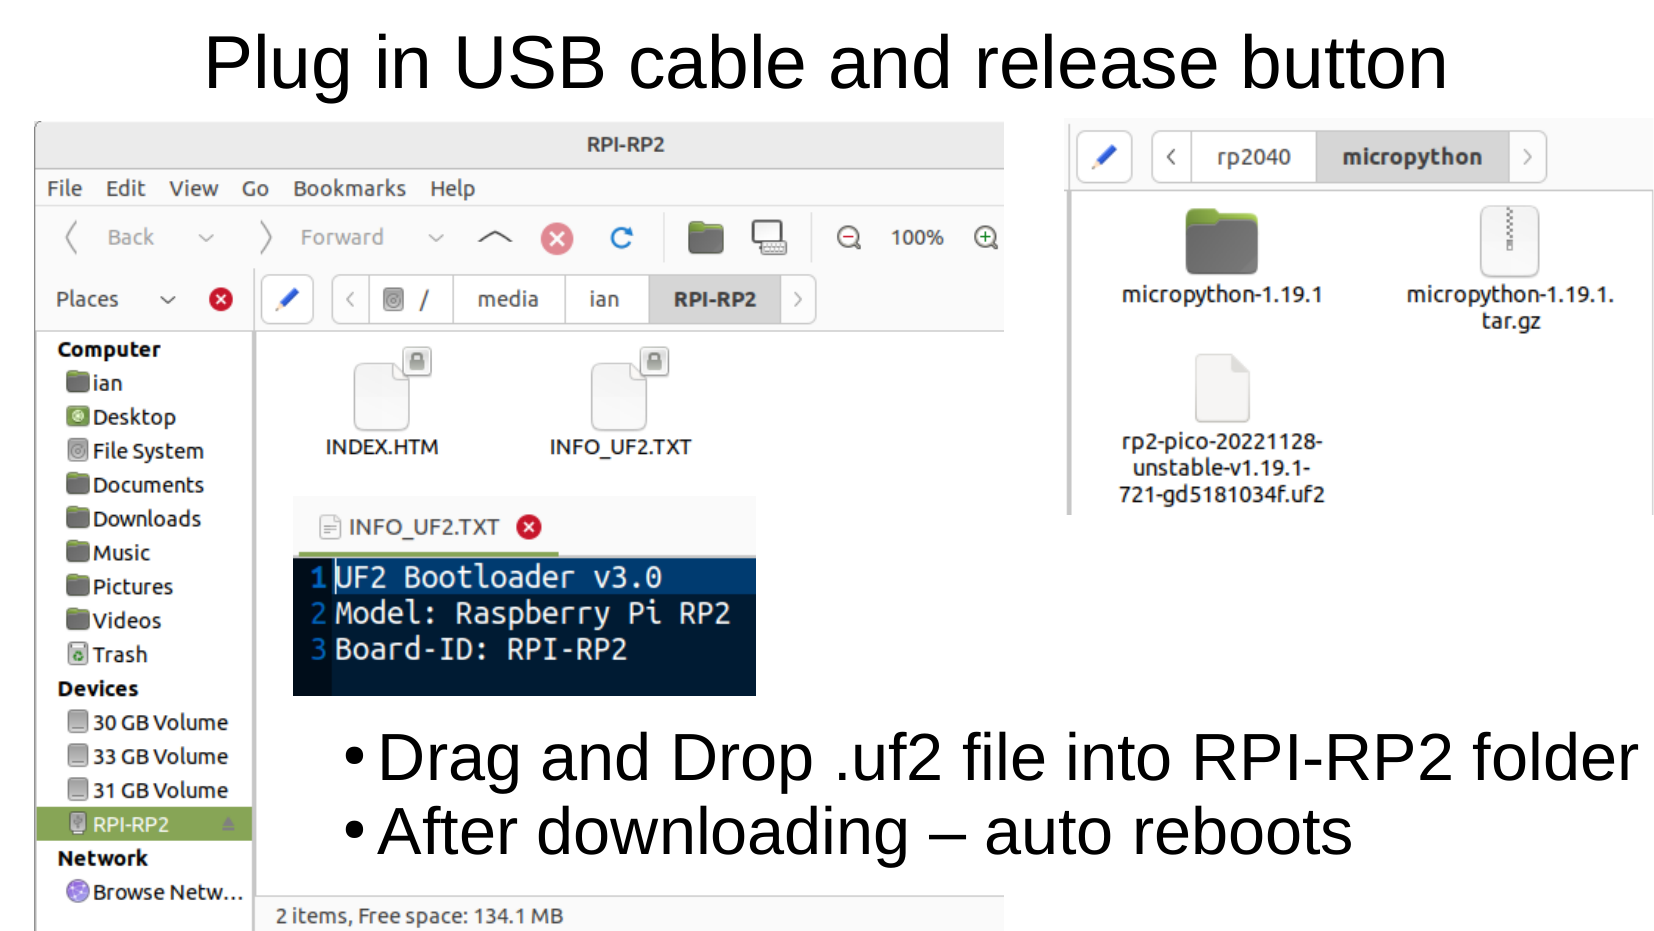

# Plug in USB cable and release button
Drag and Drop .uf2 file into RPI-RP2 folder
After downloading – auto reboots